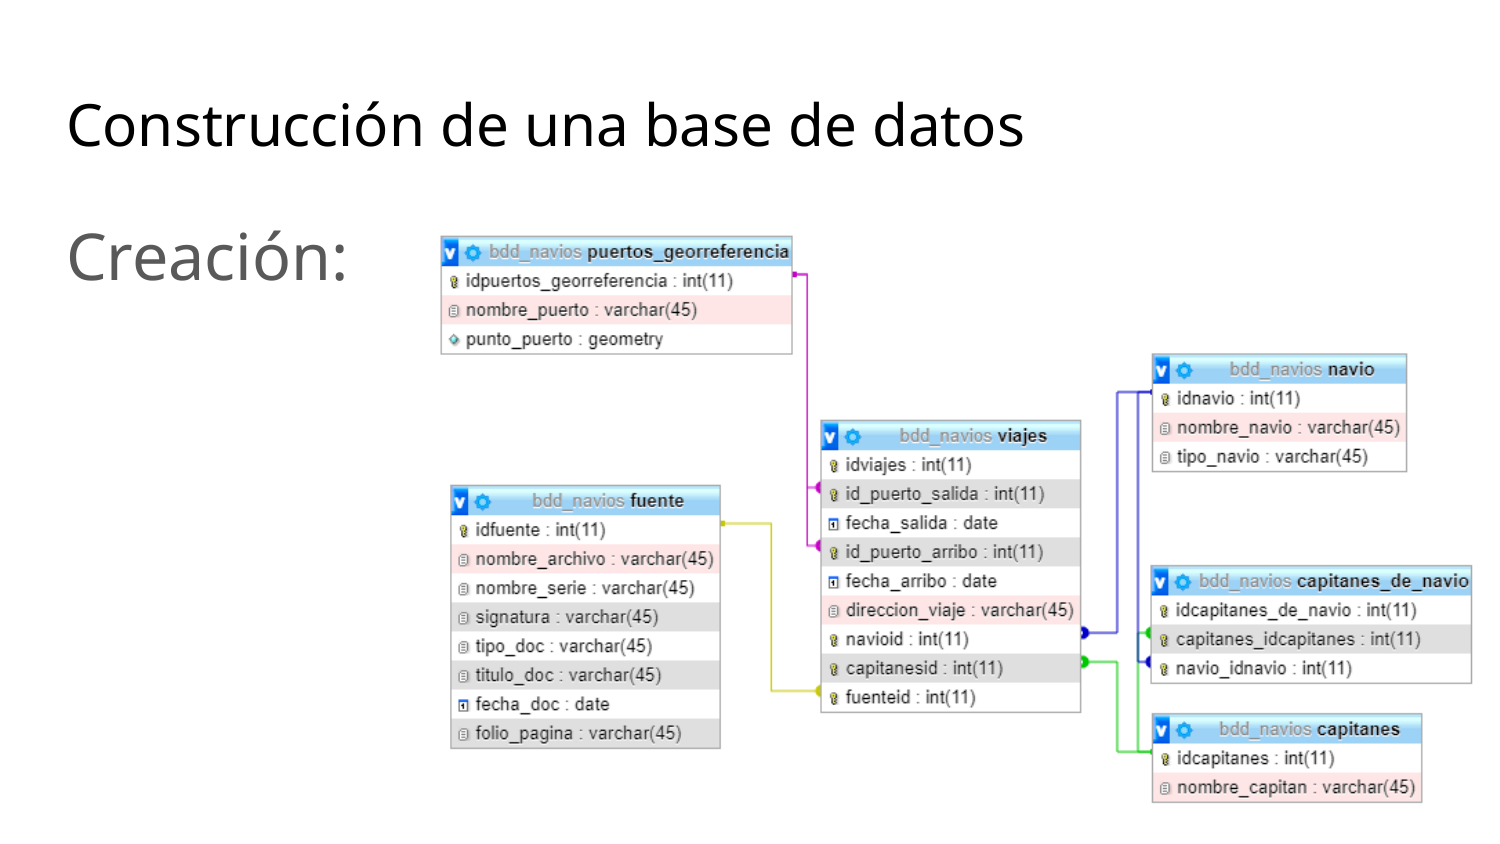

# Construcción de una base de datos
Creación: